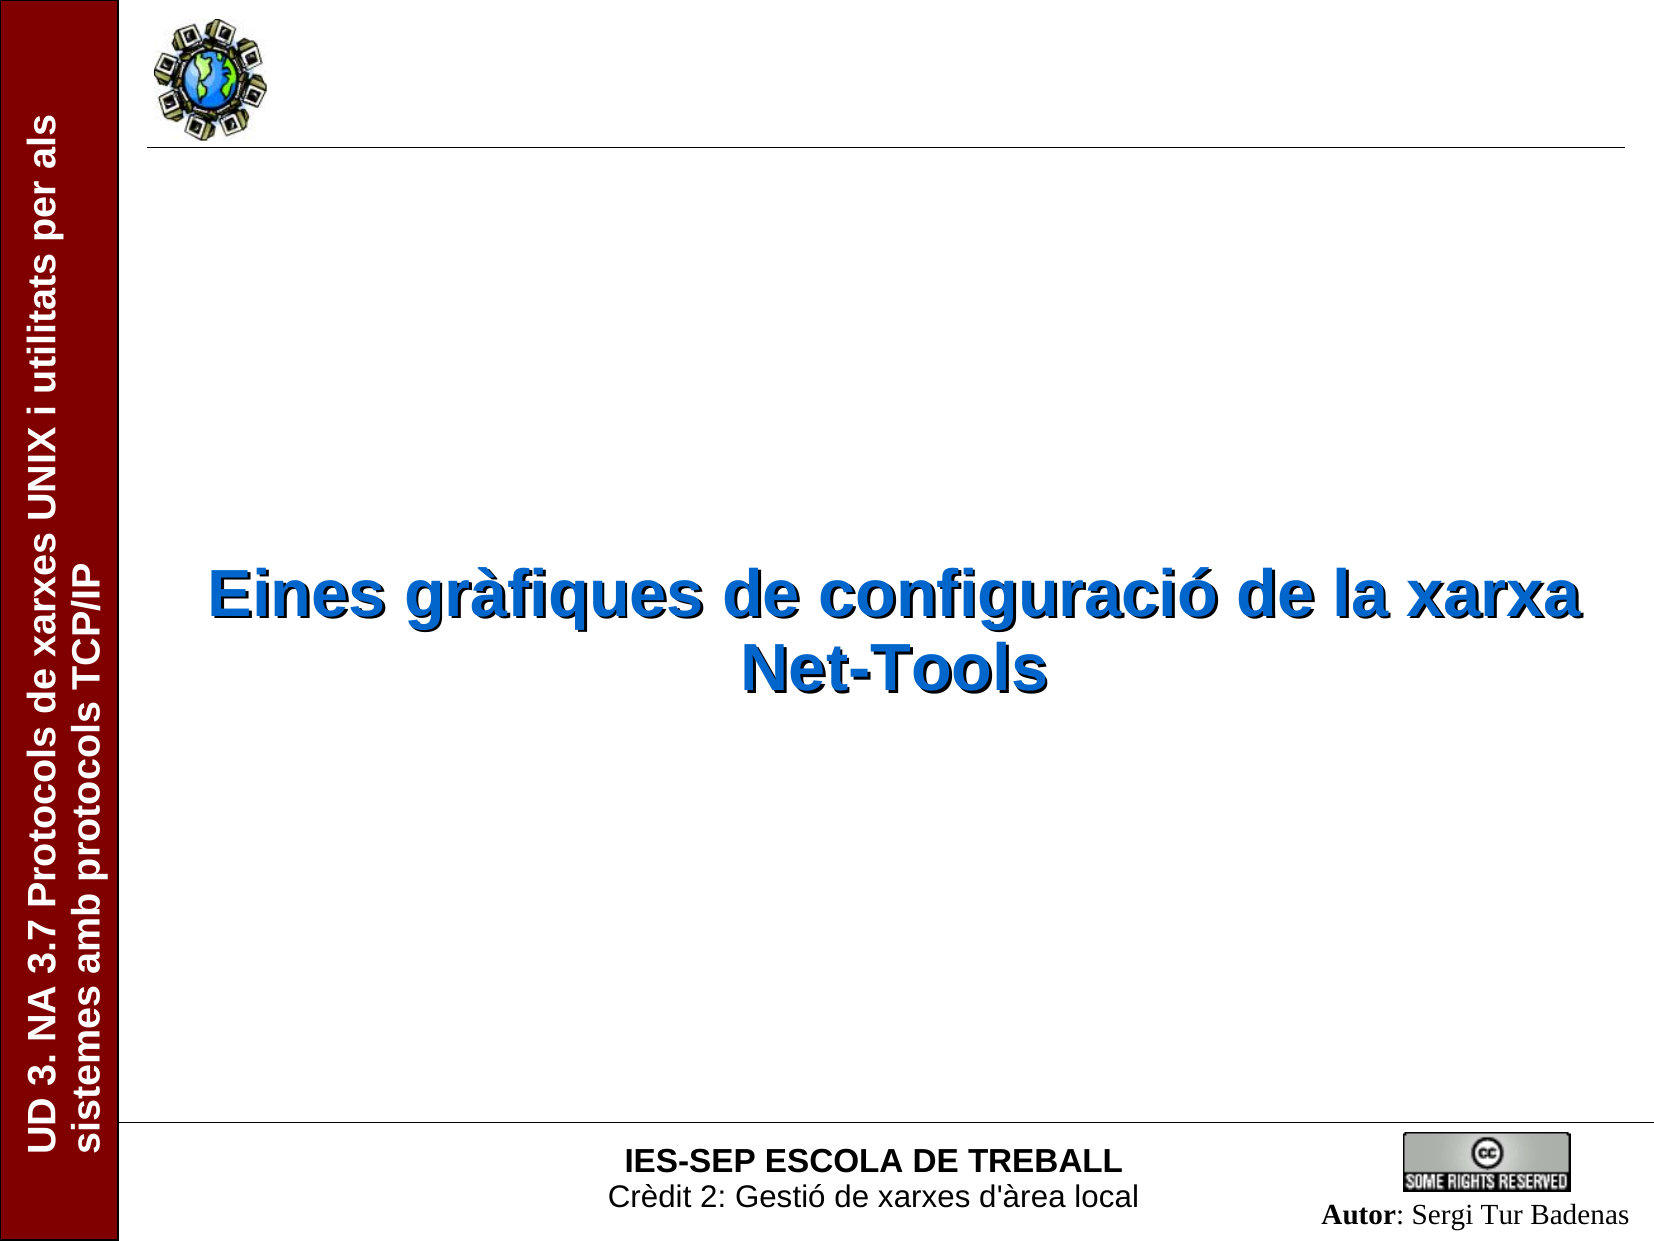

# Eines gràfiques de configuració de la xarxa
Net-Tools